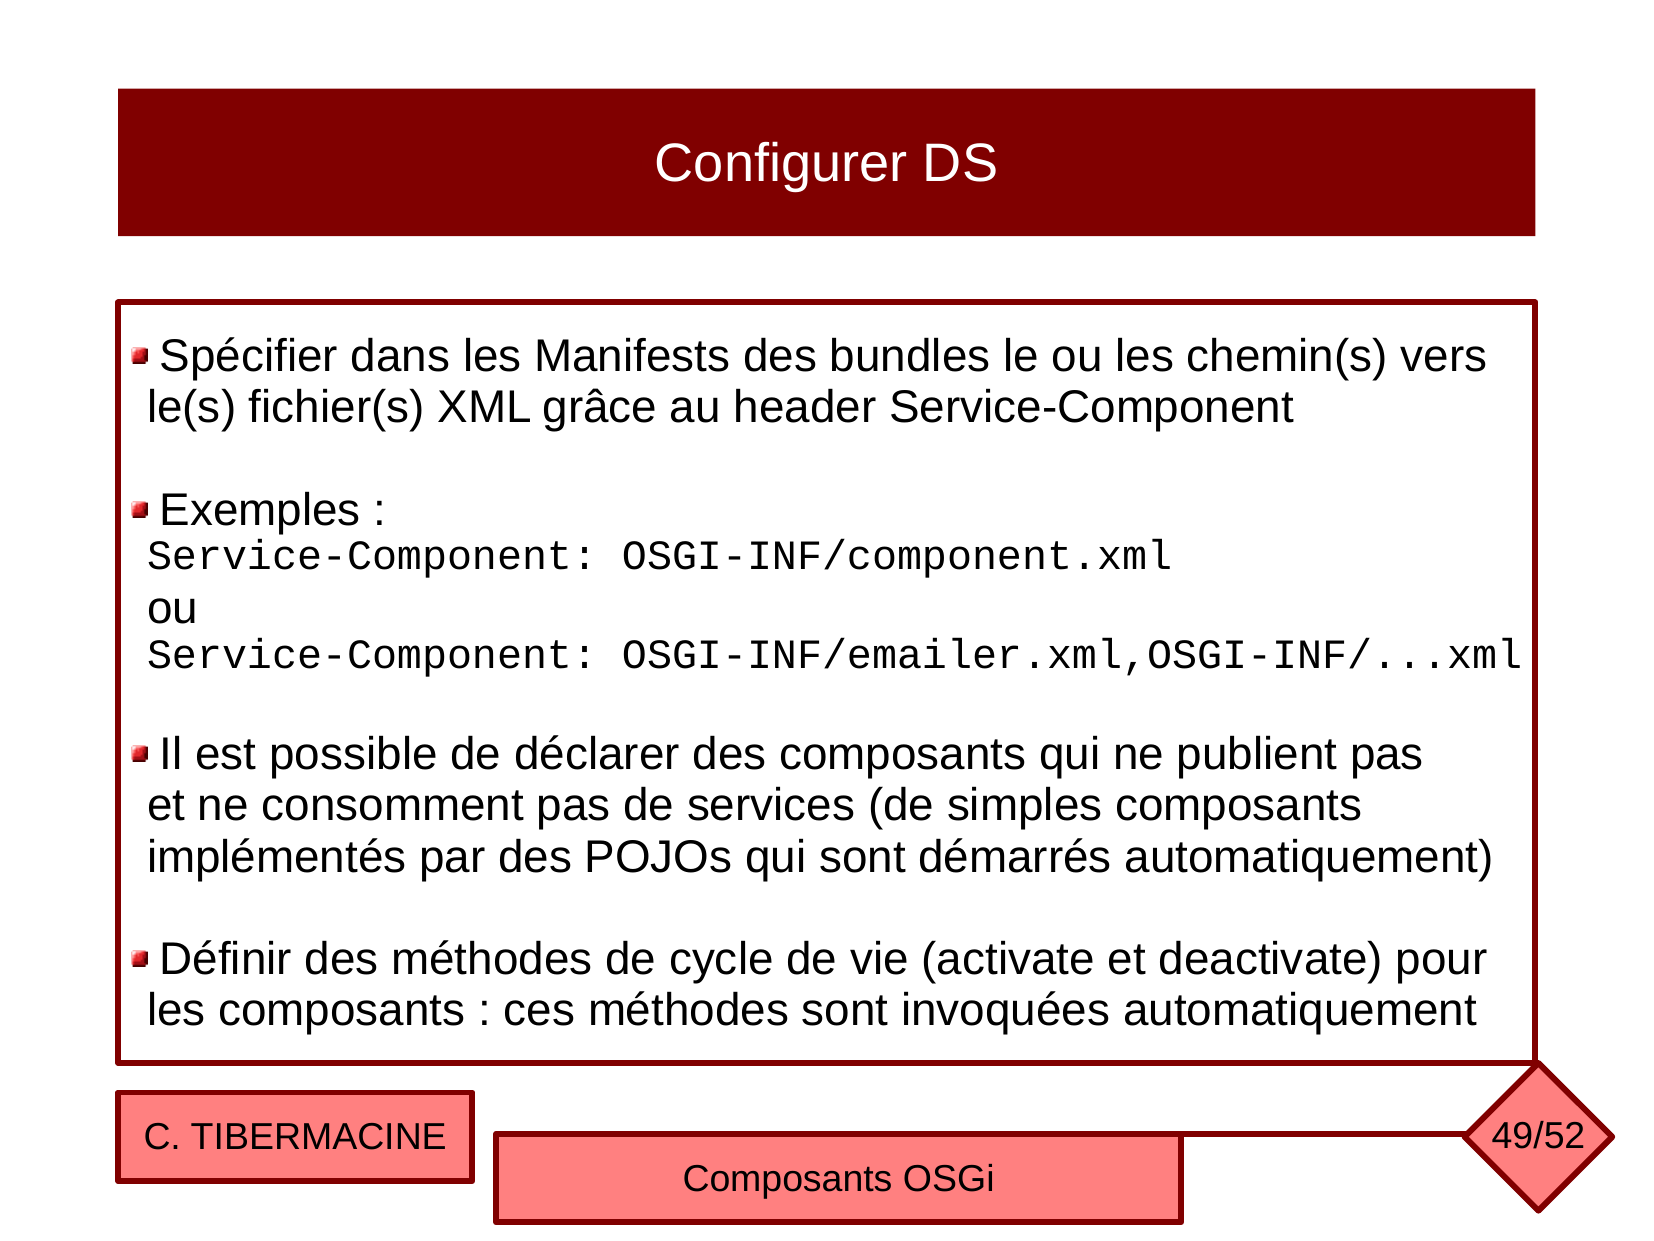

Configurer DS
 Spécifier dans les Manifests des bundles le ou les chemin(s) vers
le(s) fichier(s) XML grâce au header Service-Component
 Exemples :
Service-Component: OSGI-INF/component.xml
ou
Service-Component: OSGI-INF/emailer.xml,OSGI-INF/...xml
 Il est possible de déclarer des composants qui ne publient pas
et ne consomment pas de services (de simples composants
implémentés par des POJOs qui sont démarrés automatiquement)
 Définir des méthodes de cycle de vie (activate et deactivate) pour
les composants : ces méthodes sont invoquées automatiquement
C. TIBERMACINE
Composants OSGi